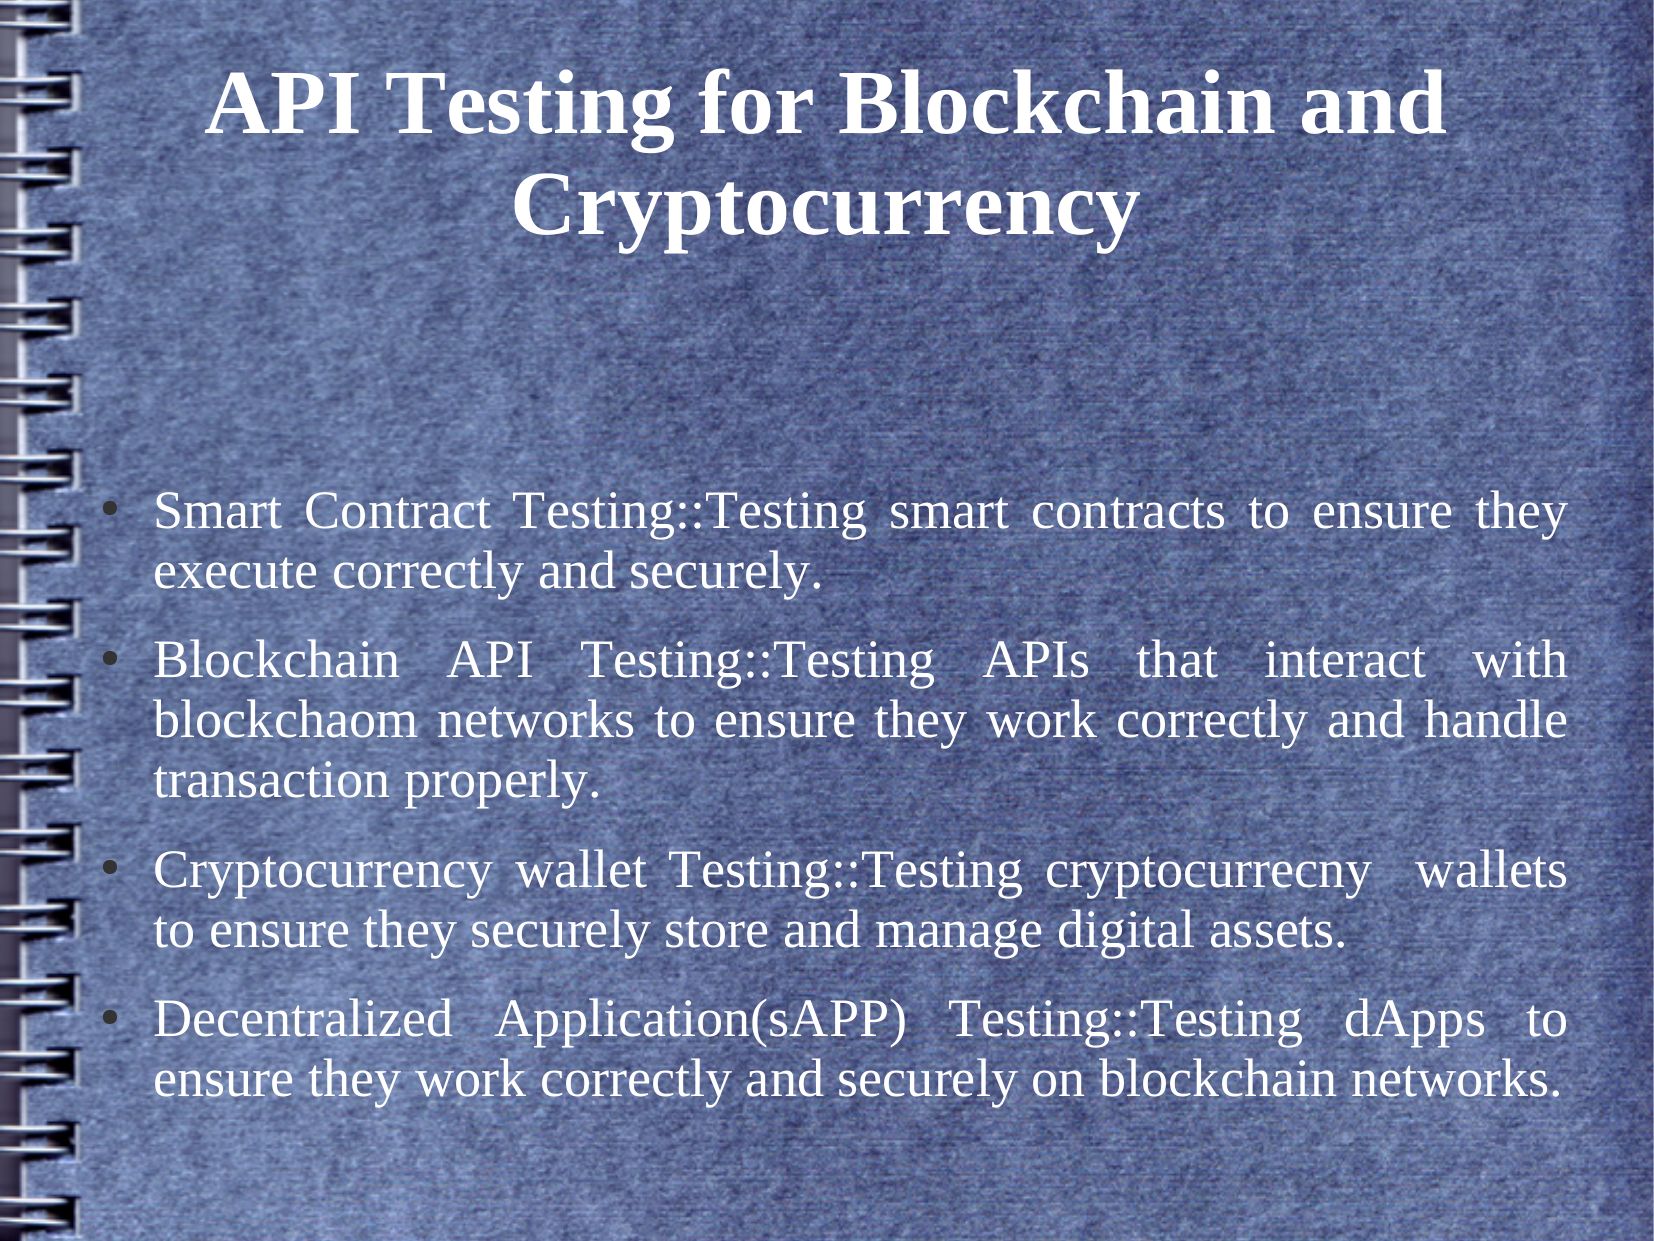

# API Testing for Blockchain and Cryptocurrency
Smart Contract Testing::Testing smart contracts to ensure they execute correctly and securely.
Blockchain API Testing::Testing APIs that interact with blockchaom networks to ensure they work correctly and handle transaction properly.
Cryptocurrency wallet Testing::Testing cryptocurrecny wallets to ensure they securely store and manage digital assets.
Decentralized Application(sAPP) Testing::Testing dApps to ensure they work correctly and securely on blockchain networks.